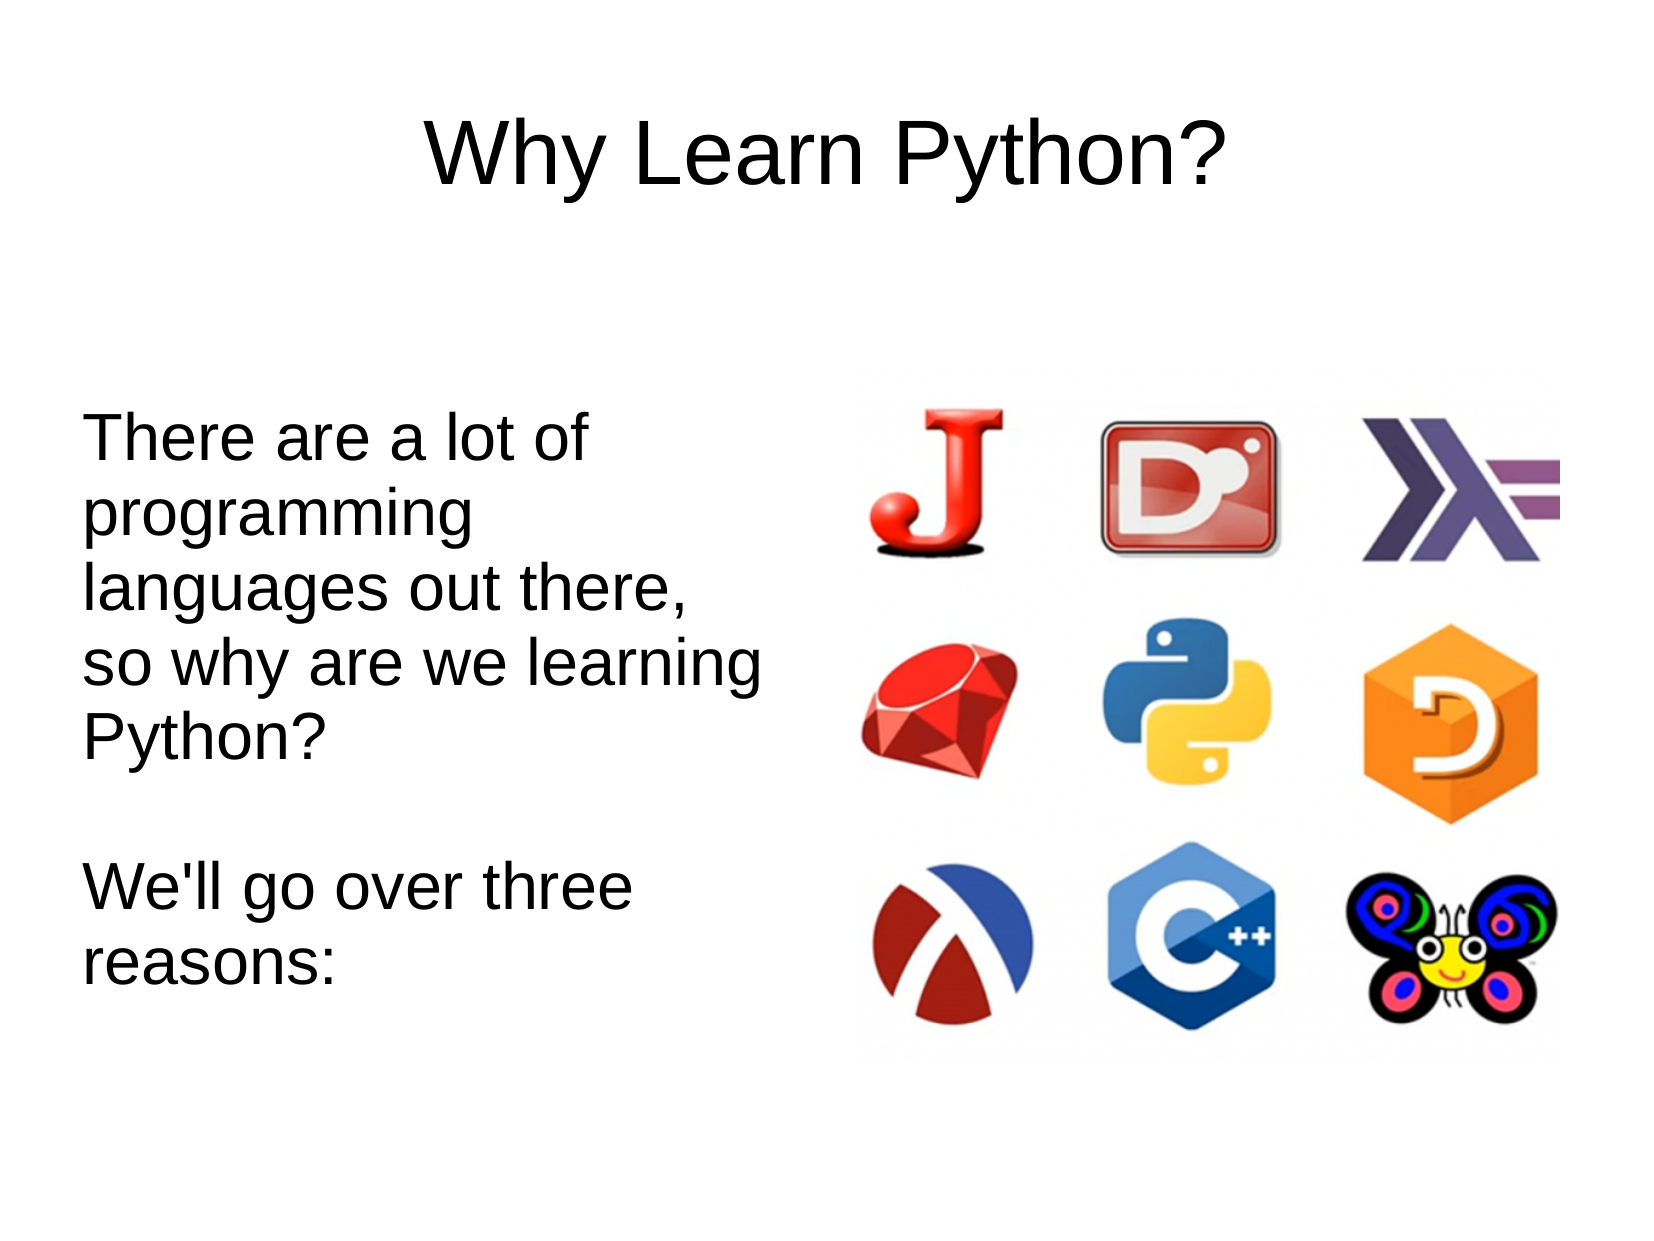

# Why Learn Python?
There are a lot of
programming
languages out there,
so why are we learning
Python?
We'll go over three
reasons: